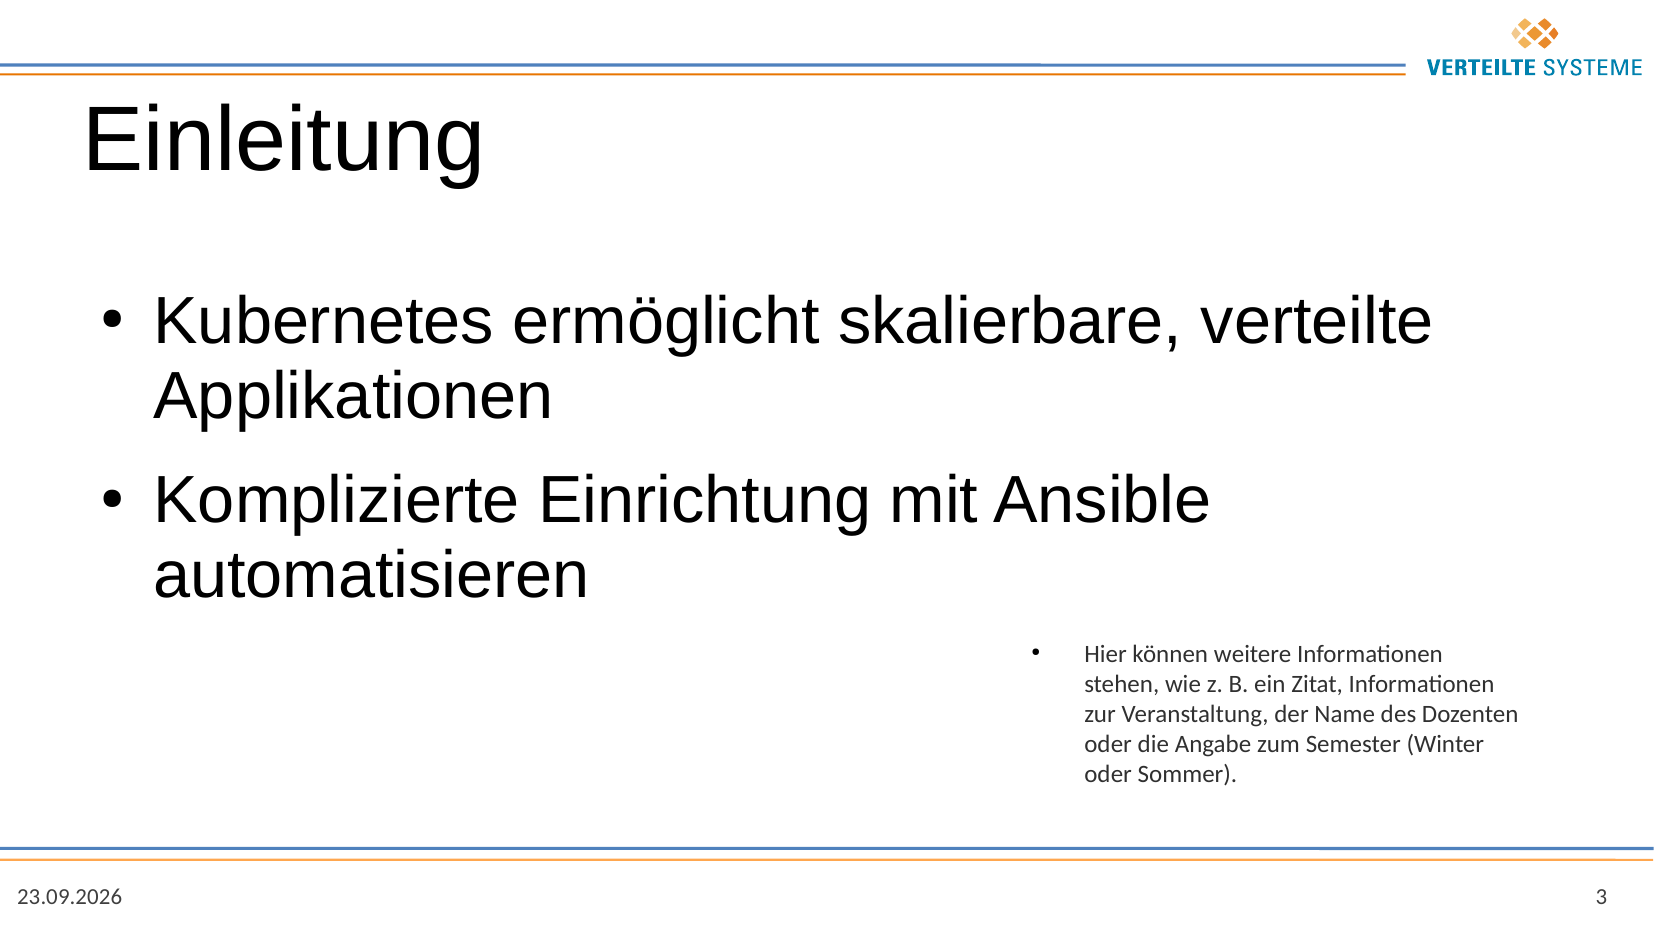

# Einleitung
Kubernetes ermöglicht skalierbare, verteilte Applikationen
Komplizierte Einrichtung mit Ansible automatisieren